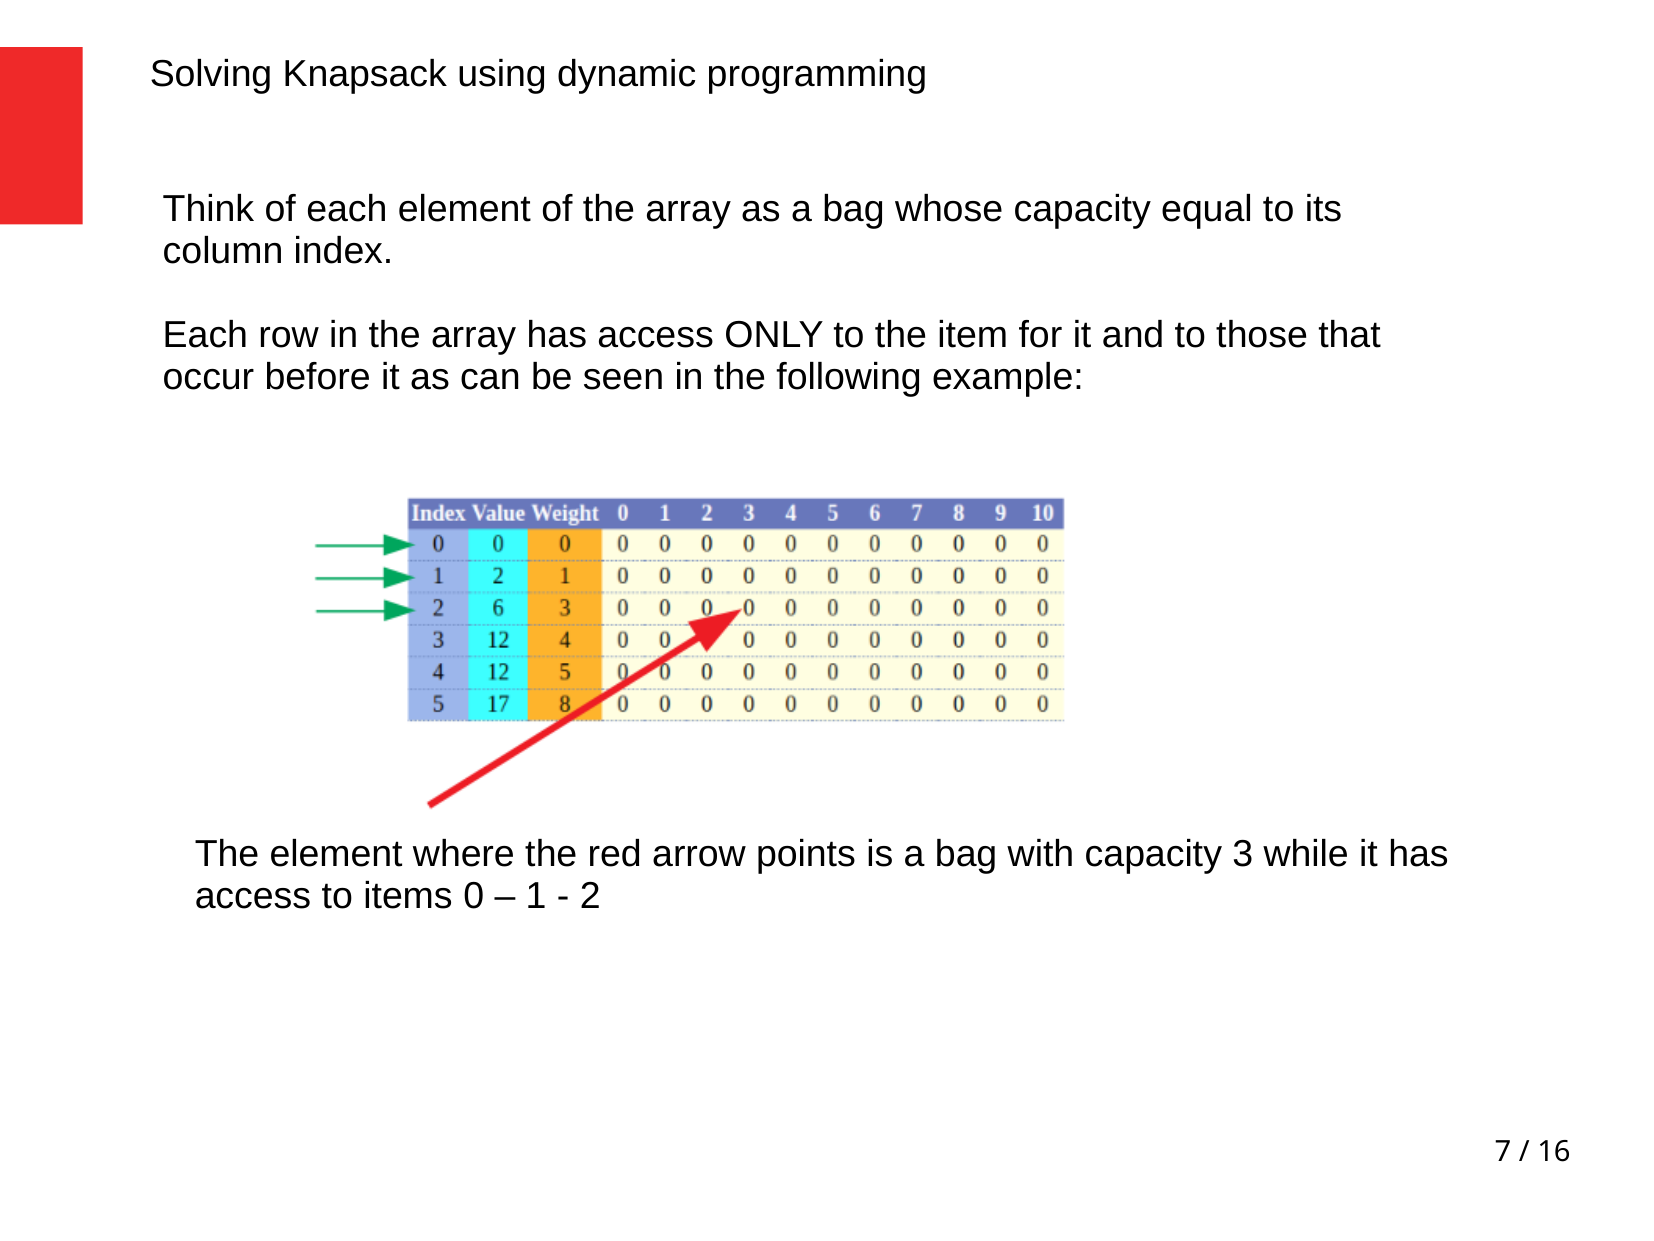

Solving Knapsack using dynamic programming
Think of each element of the array as a bag whose capacity equal to its column index.
Each row in the array has access ONLY to the item for it and to those that occur before it as can be seen in the following example:
The element where the red arrow points is a bag with capacity 3 while it has
access to items 0 – 1 - 2
7